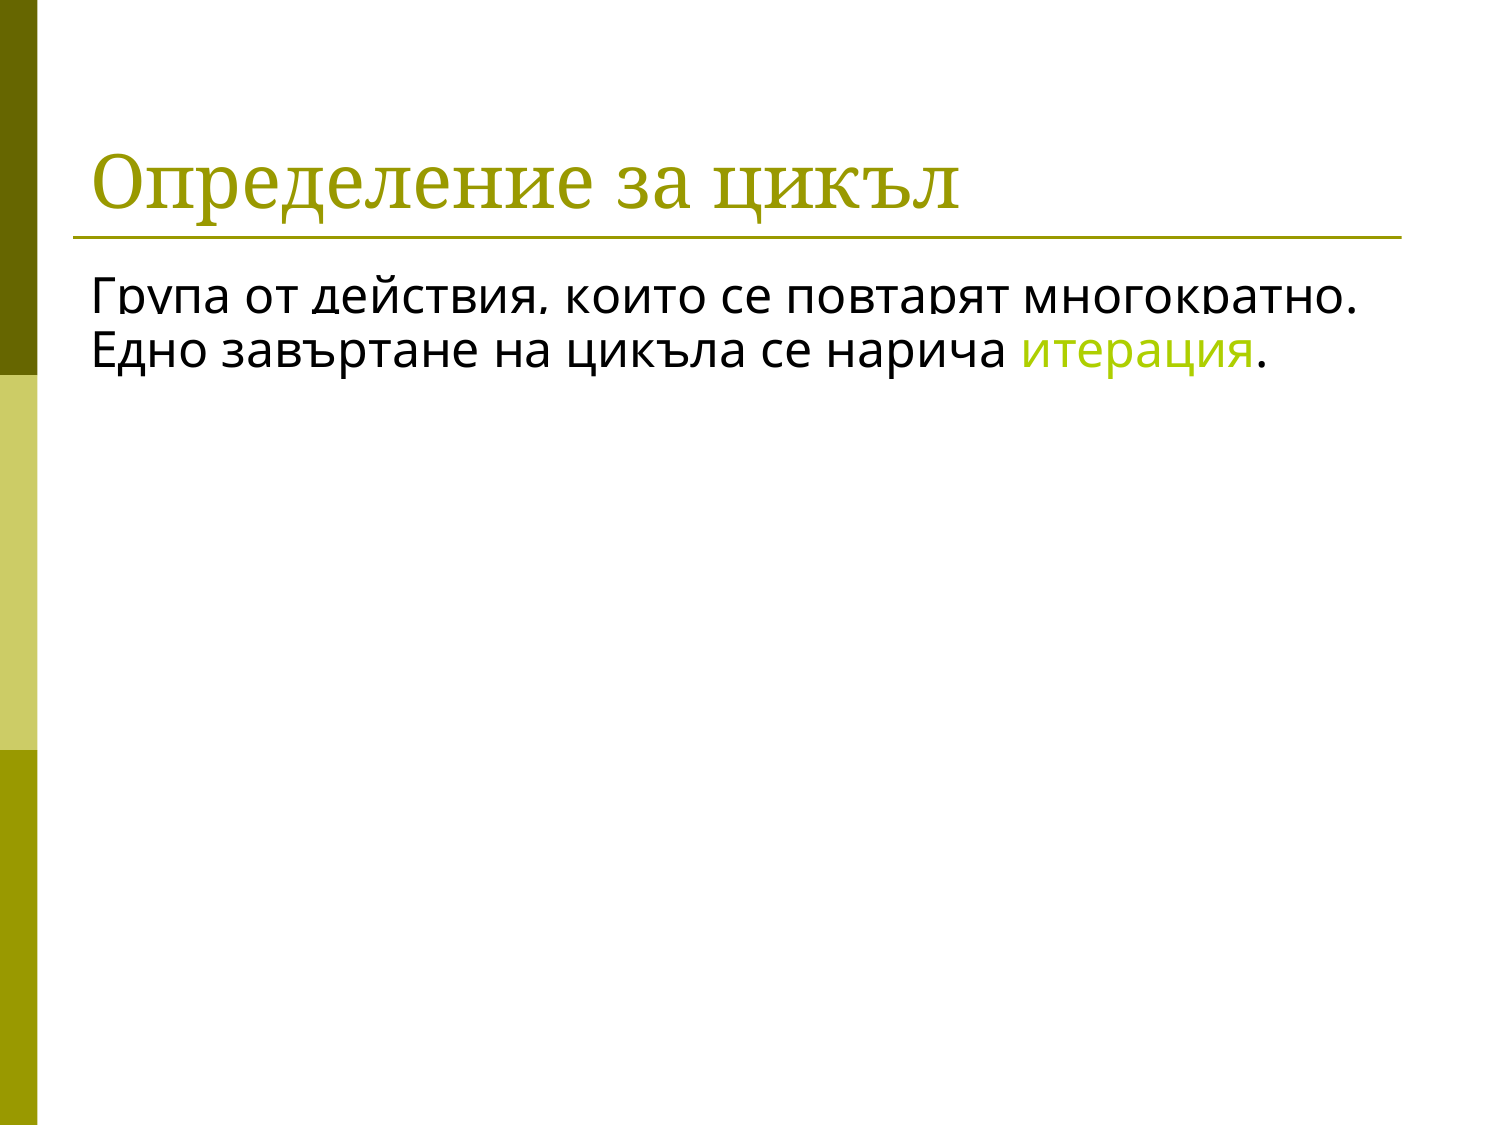

# Определение за цикъл
Група от действия, които се повтарят многократно. Едно завъртане на цикъла се нарича итерация.